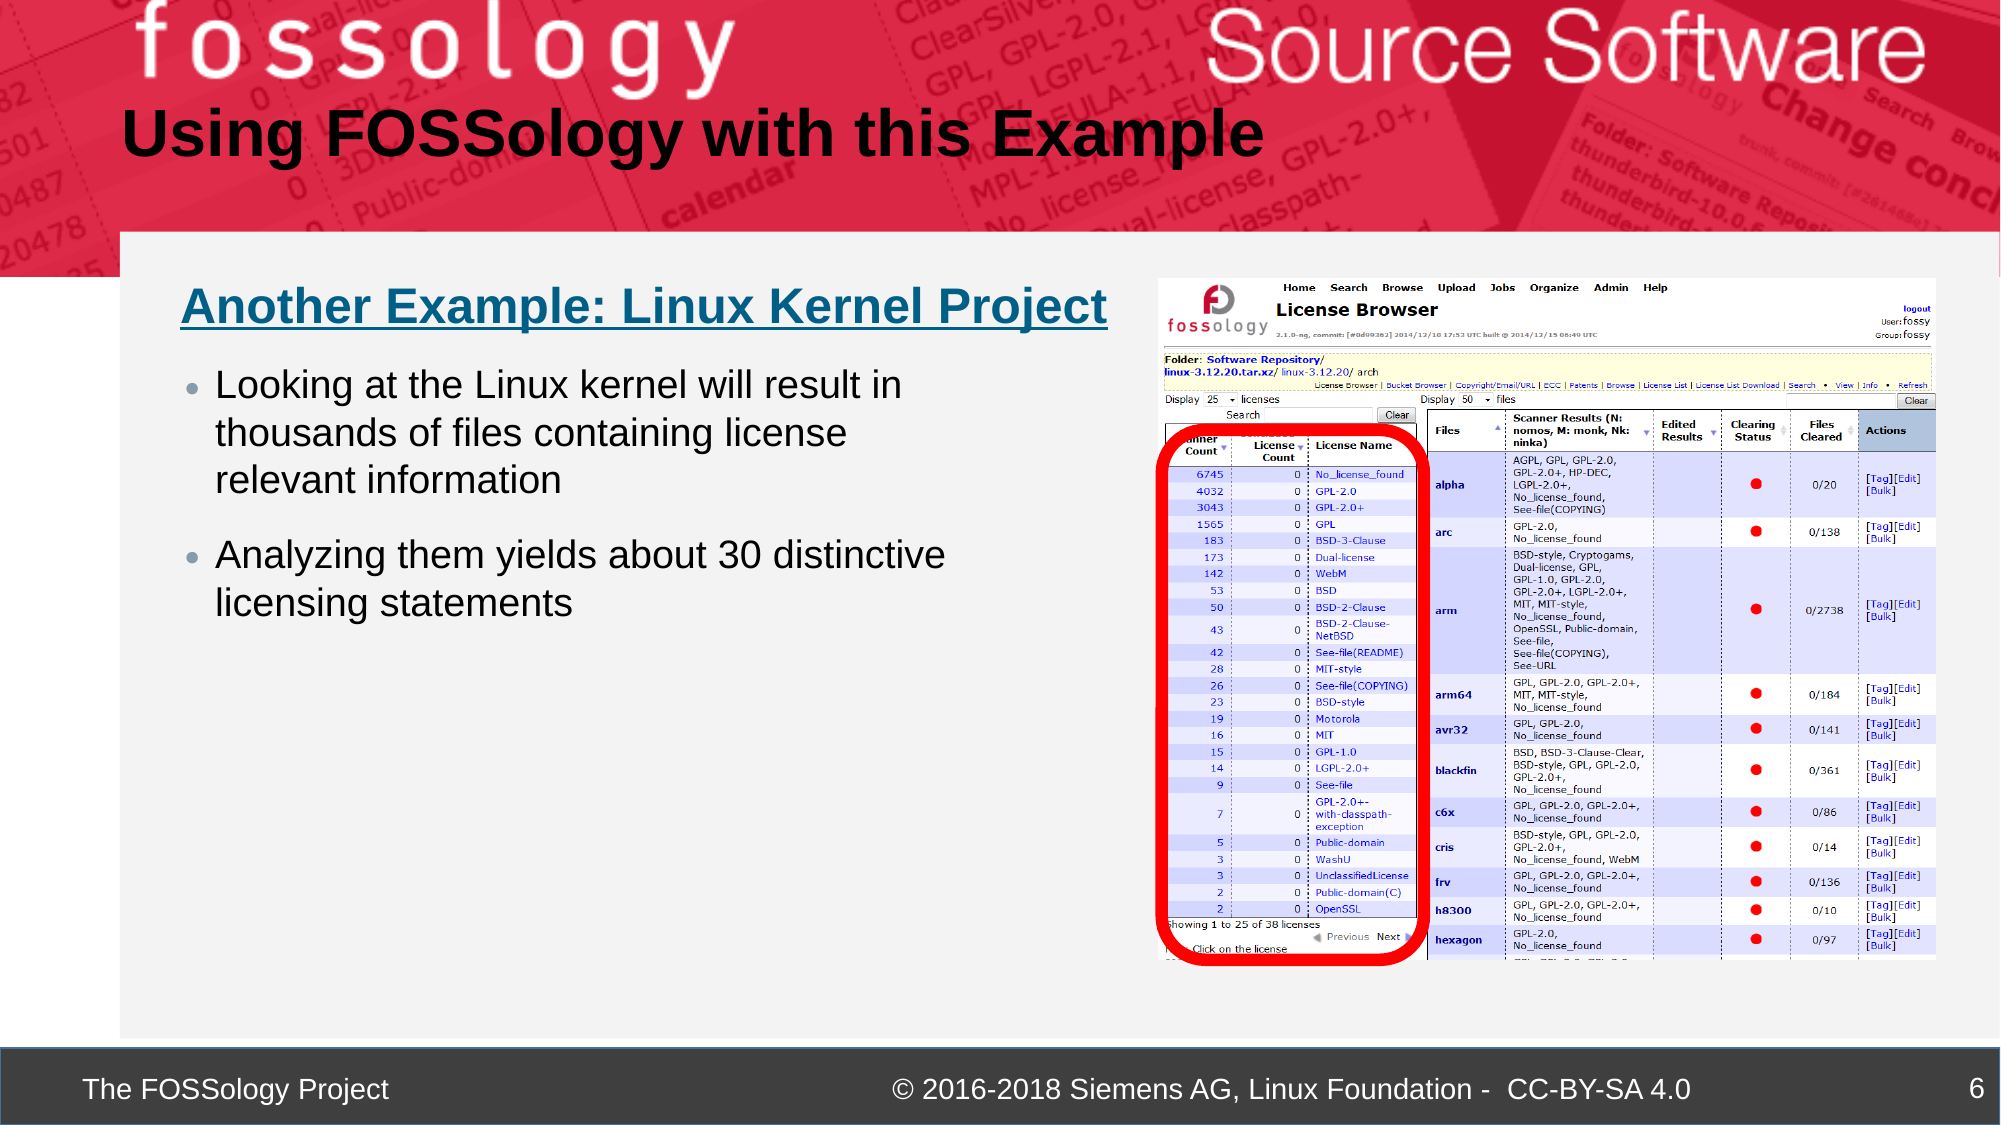

Using FOSSology with this Example
Another Example: Linux Kernel Project
Looking at the Linux kernel will result in thousands of files containing license relevant information
Analyzing them yields about 30 distinctive licensing statements